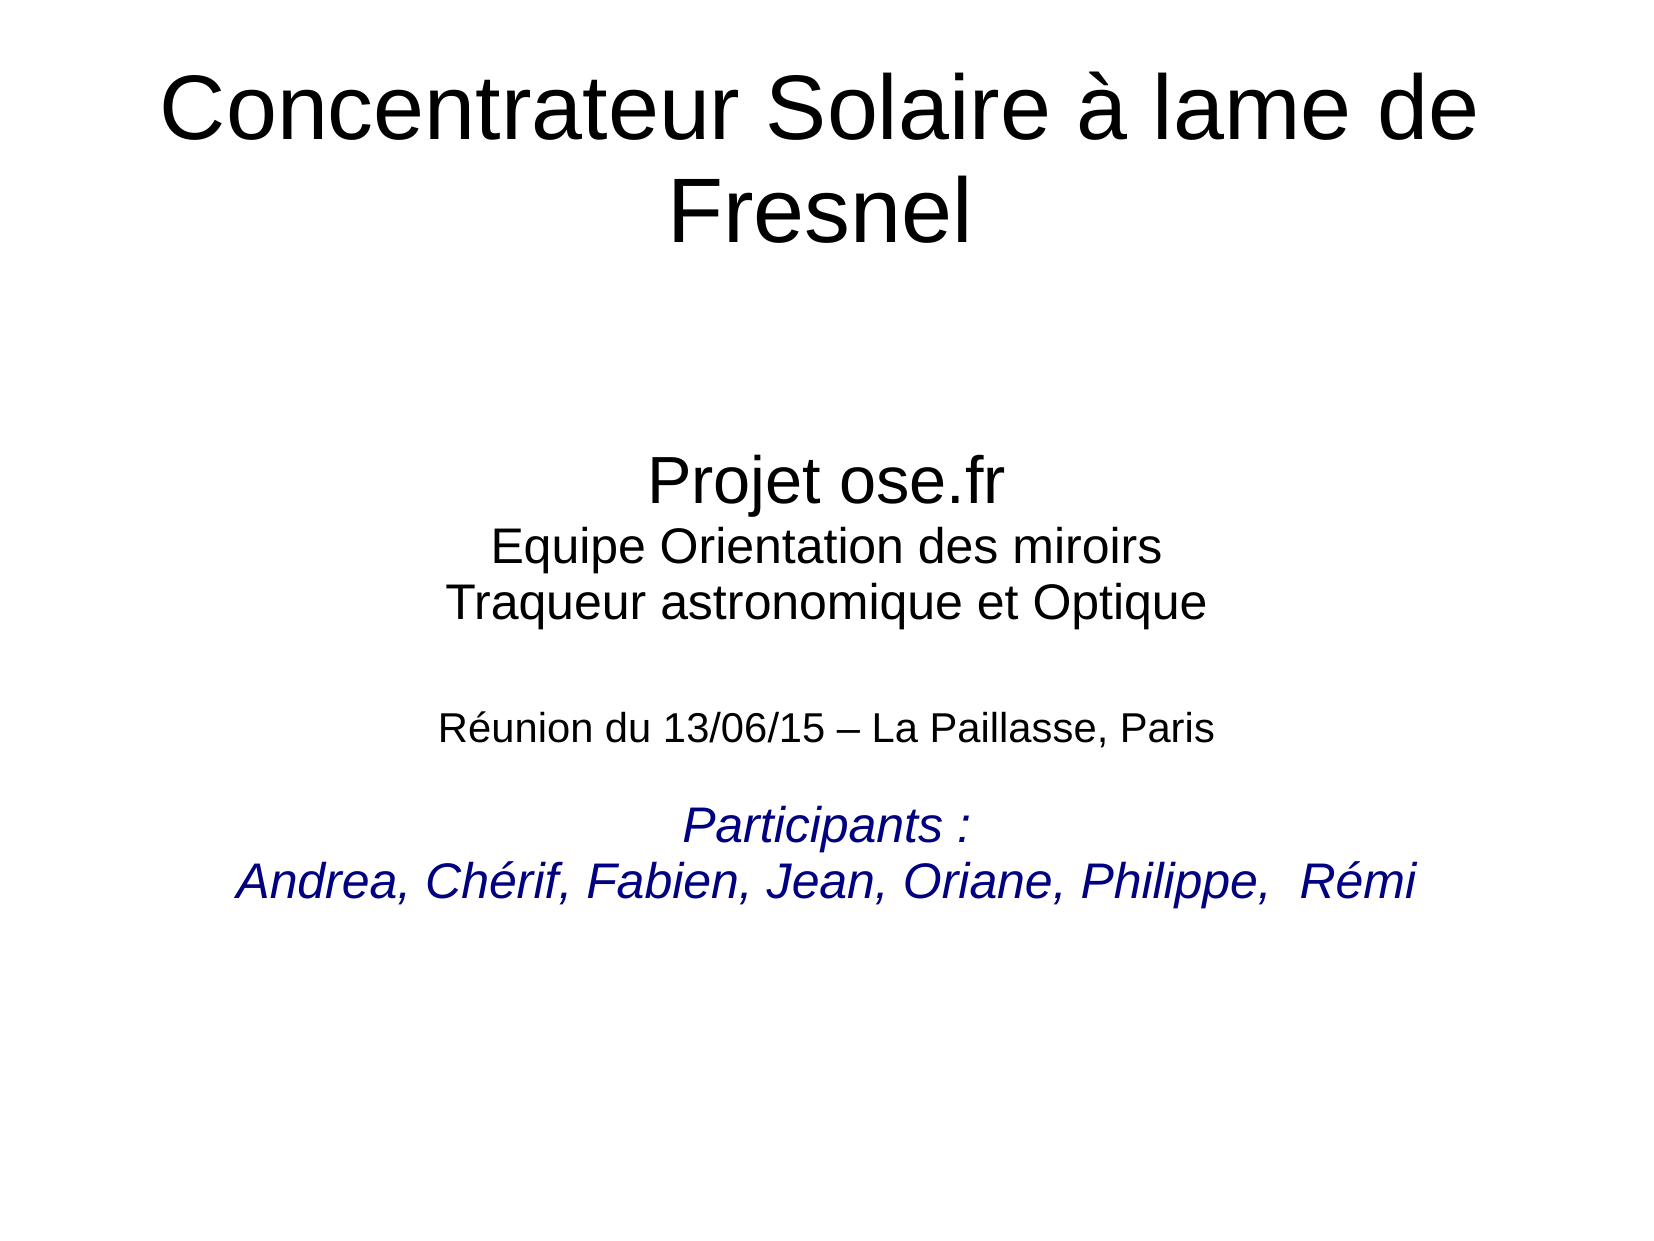

# Concentrateur Solaire à lame de Fresnel
Projet ose.fr
Equipe Orientation des miroirs
Traqueur astronomique et Optique
Réunion du 13/06/15 – La Paillasse, Paris
Participants :
Andrea, Chérif, Fabien, Jean, Oriane, Philippe, Rémi